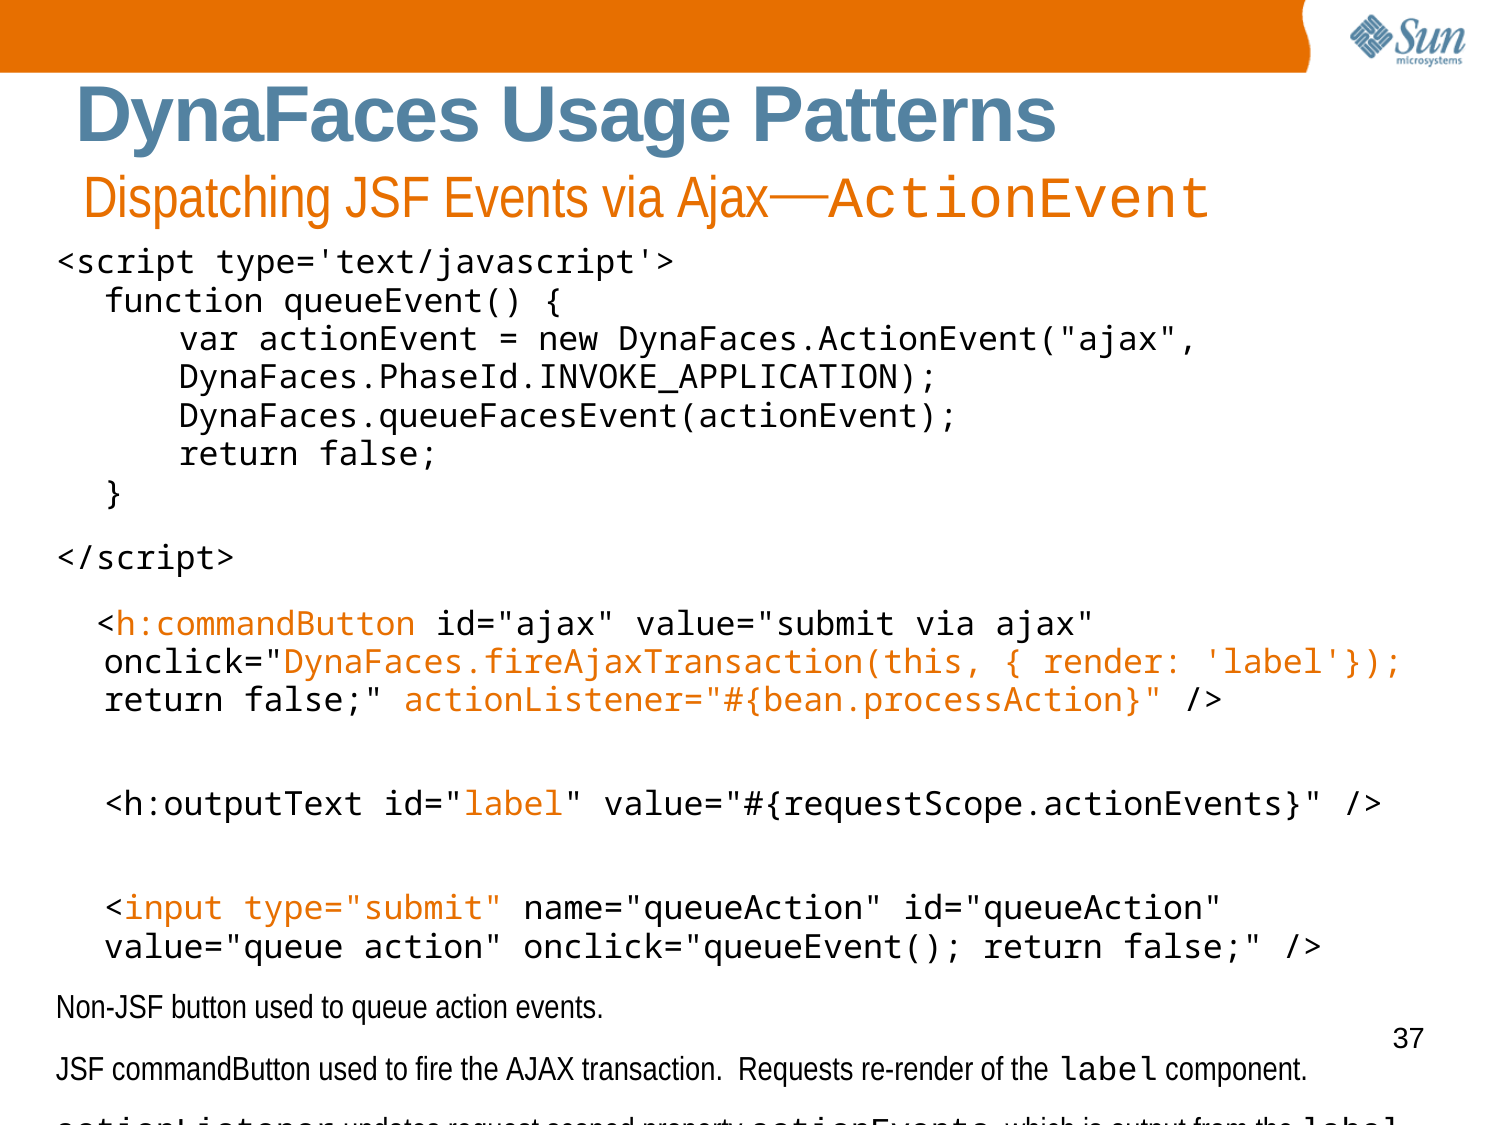

# DynaFaces Usage Patterns
Dispatching JSF Events via Ajax⎯ActionEvent
<script type='text/javascript'>
function queueEvent() {
	var actionEvent = new DynaFaces.ActionEvent("ajax", 			DynaFaces.PhaseId.INVOKE_APPLICATION);
	DynaFaces.queueFacesEvent(actionEvent);
	return false;
}
</script>
 <h:commandButton id="ajax" value="submit via ajax" onclick="DynaFaces.fireAjaxTransaction(this, { render: 'label'}); return false;" actionListener="#{bean.processAction}" />
<h:outputText id="label" value="#{requestScope.actionEvents}" />
<input type="submit" name="queueAction" id="queueAction" value="queue action" onclick="queueEvent(); return false;" />
Non-JSF button used to queue action events.
JSF commandButton used to fire the AJAX transaction. Requests re-render of the label component.
actionListener updates request scoped property actionEvents, which is output from the label component.
37